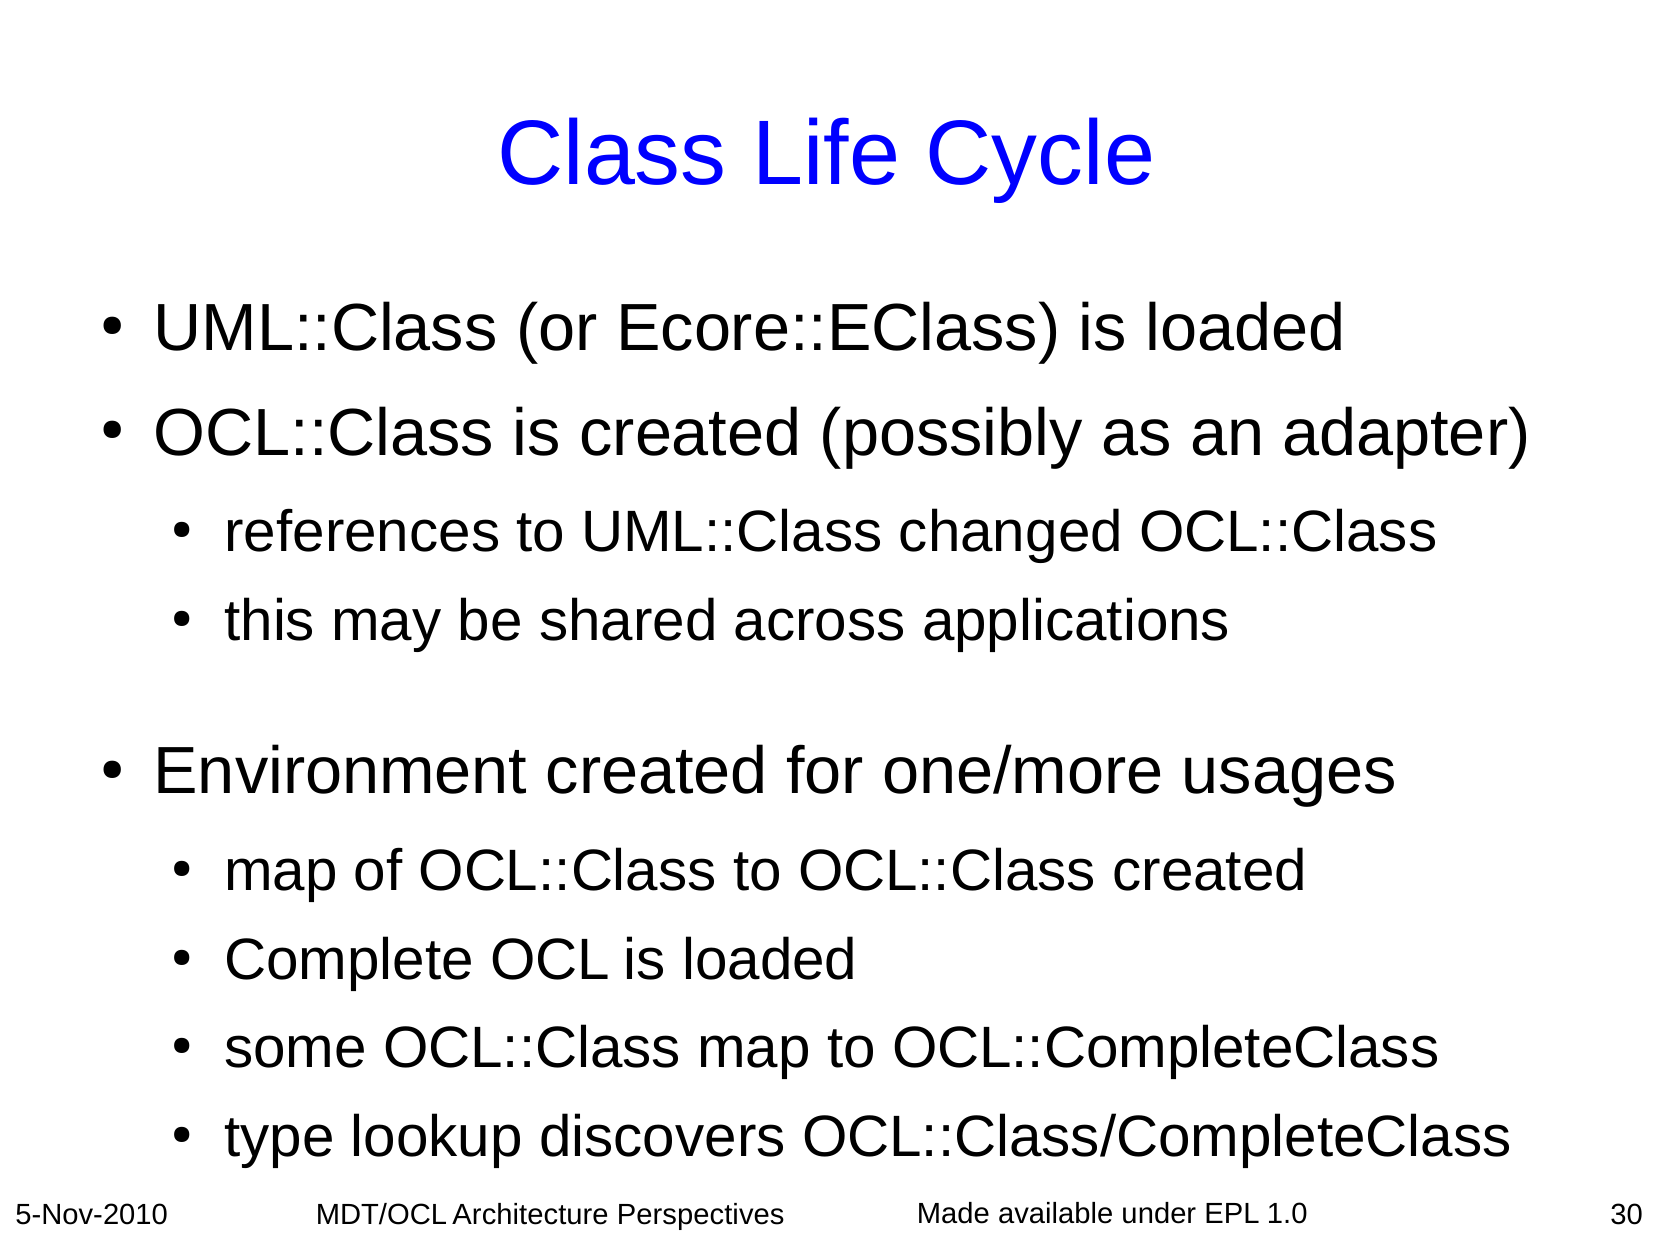

# Class Life Cycle
UML::Class (or Ecore::EClass) is loaded
OCL::Class is created (possibly as an adapter)
references to UML::Class changed OCL::Class
this may be shared across applications
Environment created for one/more usages
map of OCL::Class to OCL::Class created
Complete OCL is loaded
some OCL::Class map to OCL::CompleteClass
type lookup discovers OCL::Class/CompleteClass
5-Nov-2010
MDT/OCL Architecture Perspectives
30